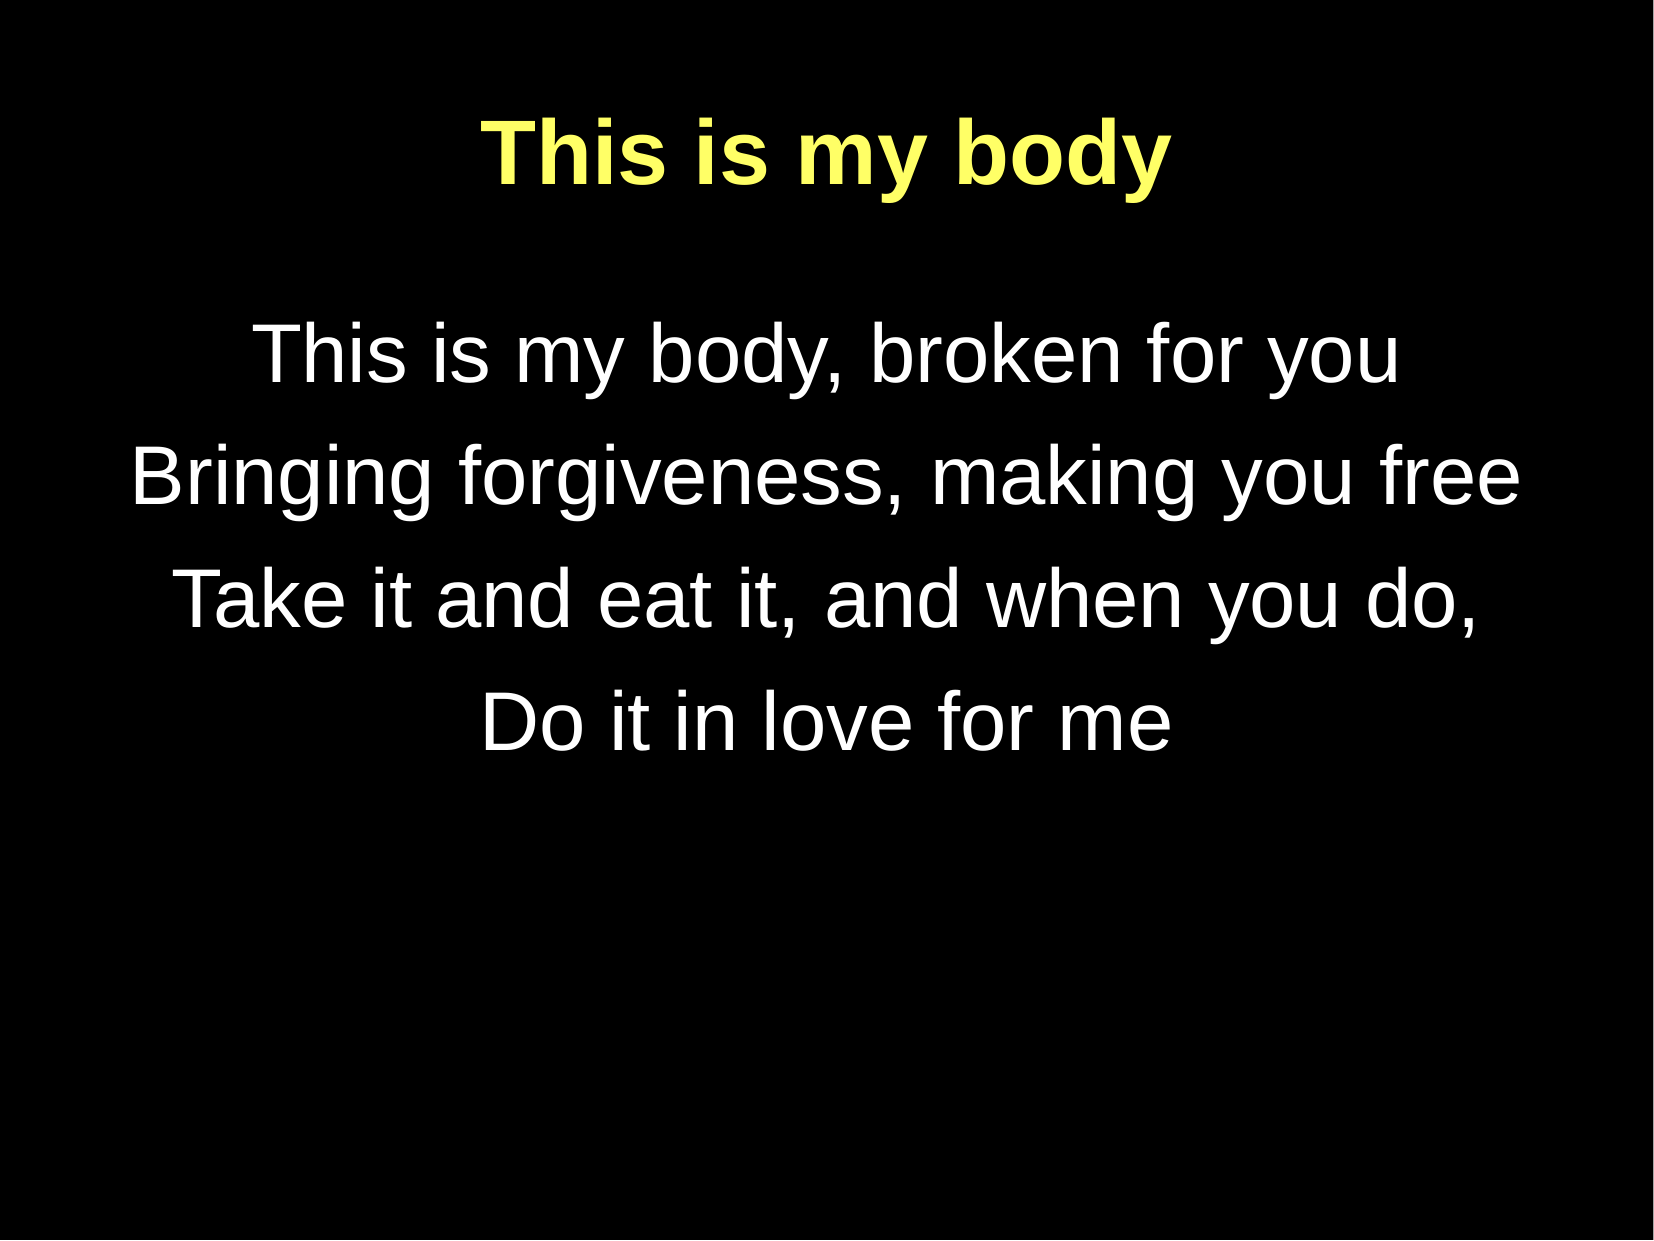

# This is my body
This is my body, broken for you
Bringing forgiveness, making you free
Take it and eat it, and when you do,
Do it in love for me